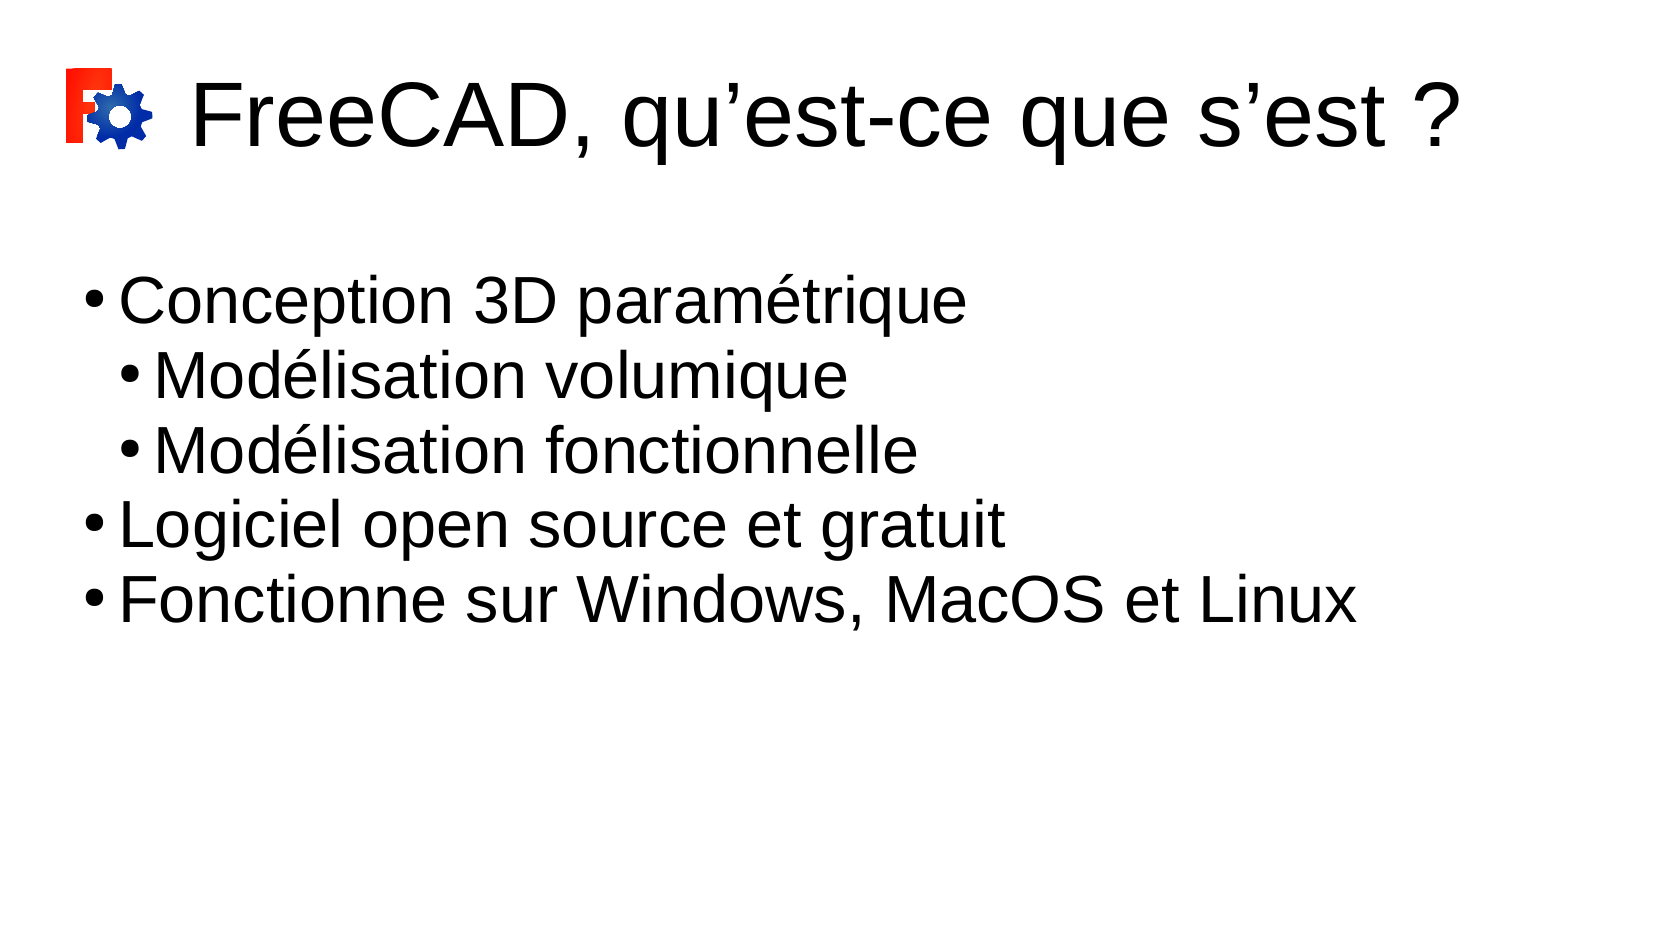

# FreeCAD, qu’est-ce que s’est ?
Conception 3D paramétrique
Modélisation volumique
Modélisation fonctionnelle
Logiciel open source et gratuit
Fonctionne sur Windows, MacOS et Linux